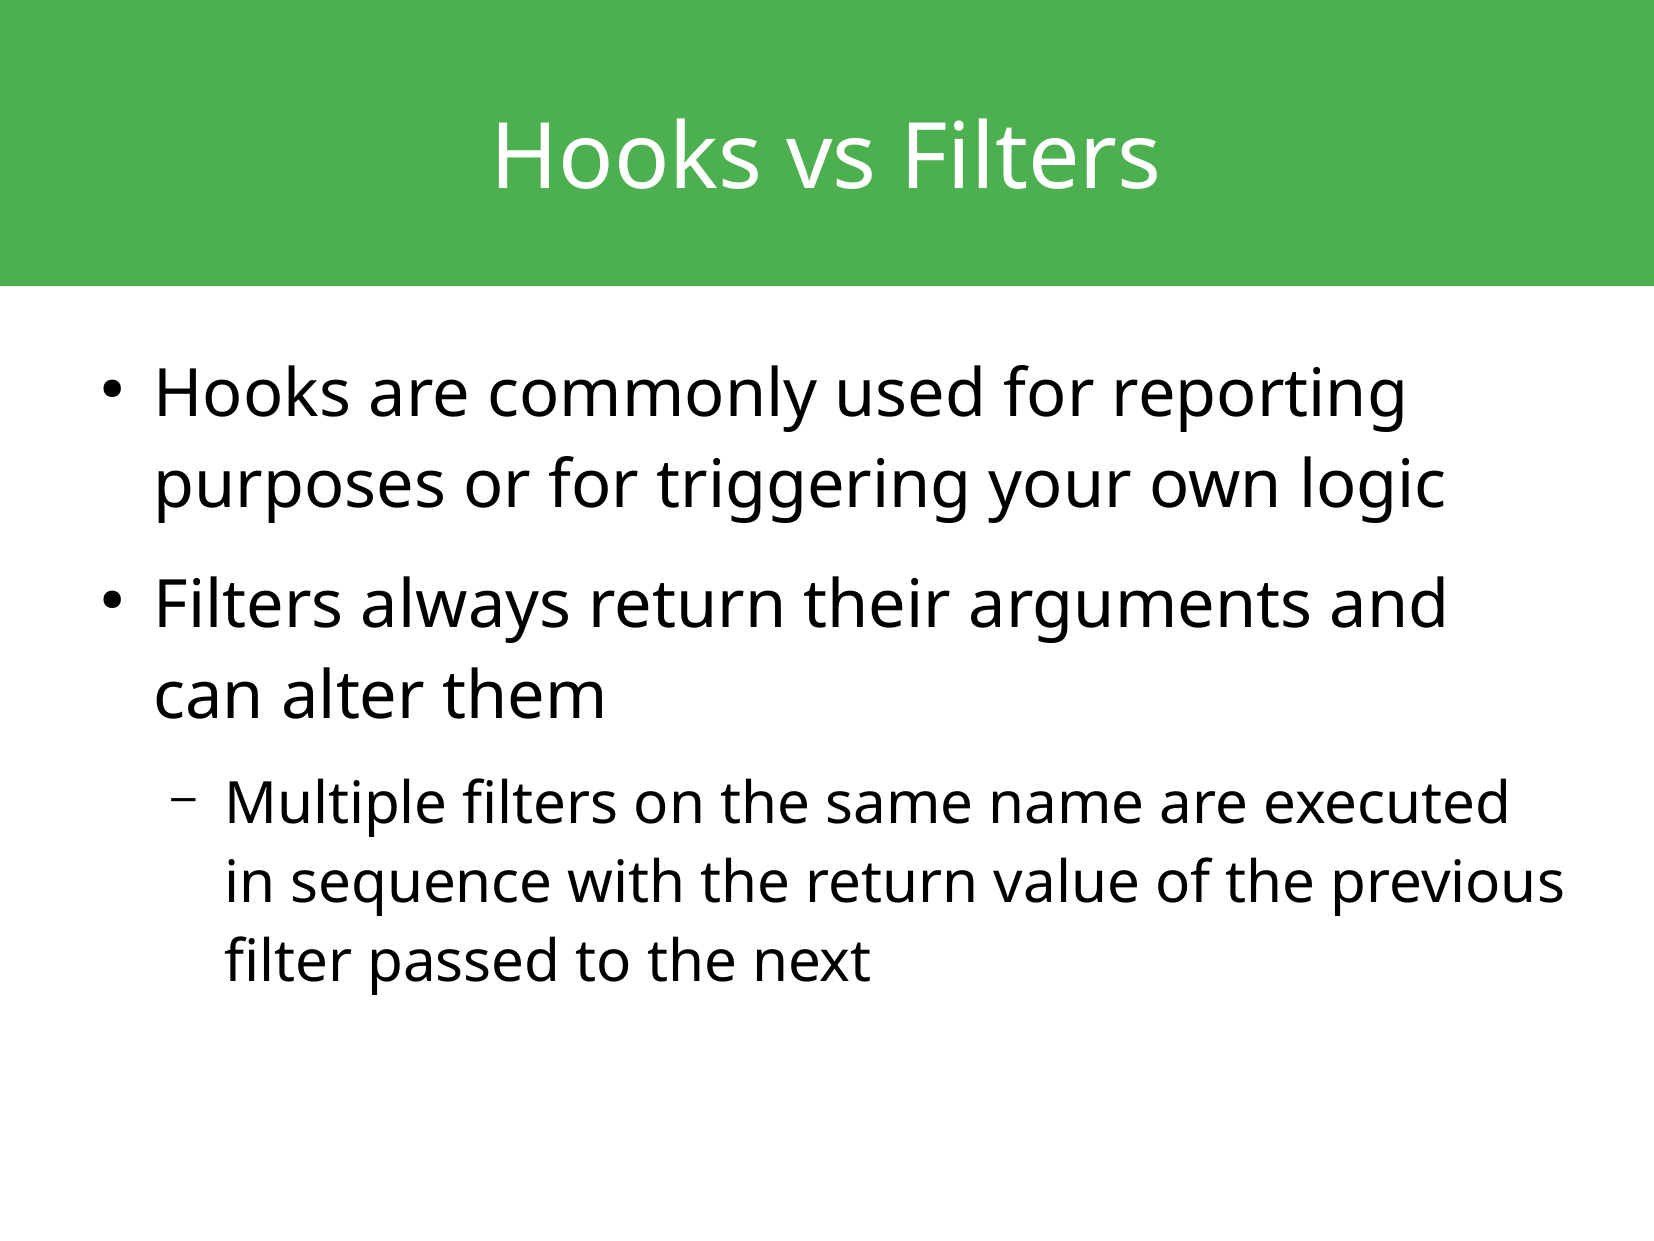

# Hooks vs Filters
Hooks are commonly used for reporting purposes or for triggering your own logic
Filters always return their arguments and can alter them
Multiple filters on the same name are executed in sequence with the return value of the previous filter passed to the next